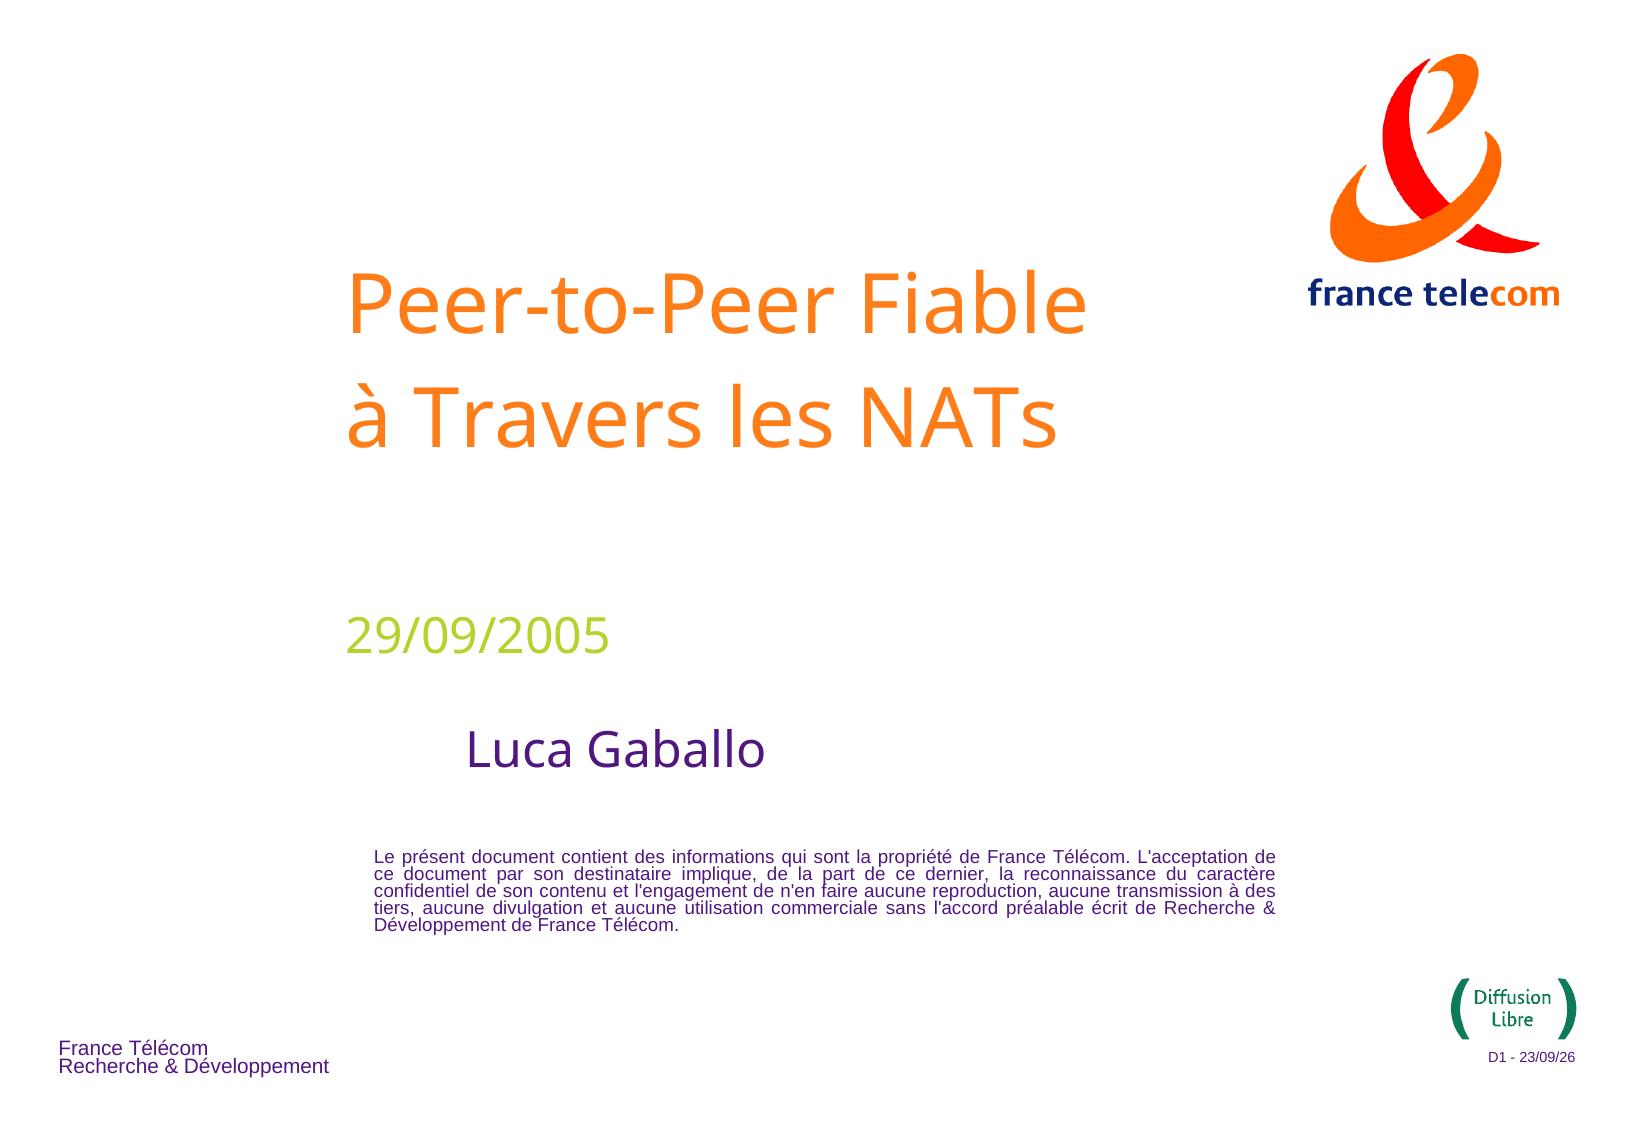

# Peer-to-Peer Fiable à Travers les NATs 29/09/2005
Luca Gaballo